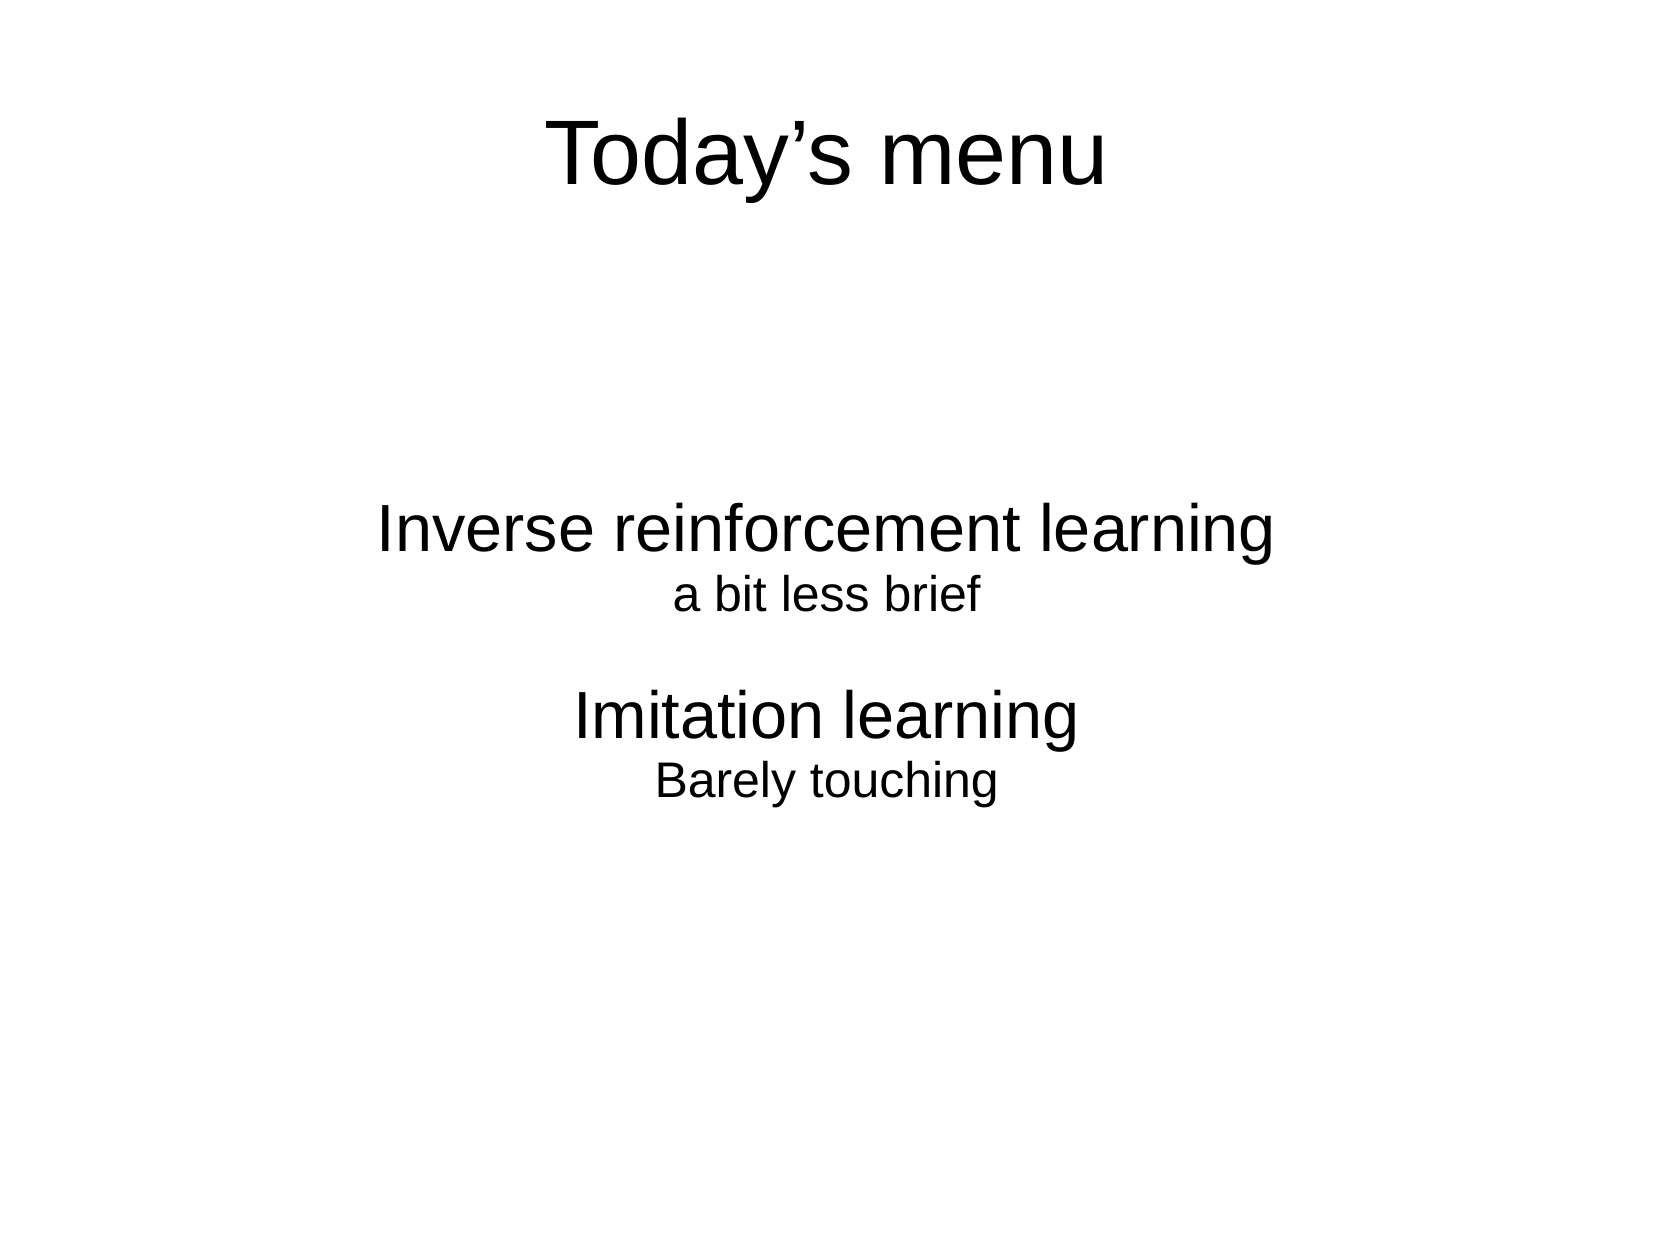

# Today’s menu
Inverse reinforcement learning
a bit less brief
Imitation learning
Barely touching